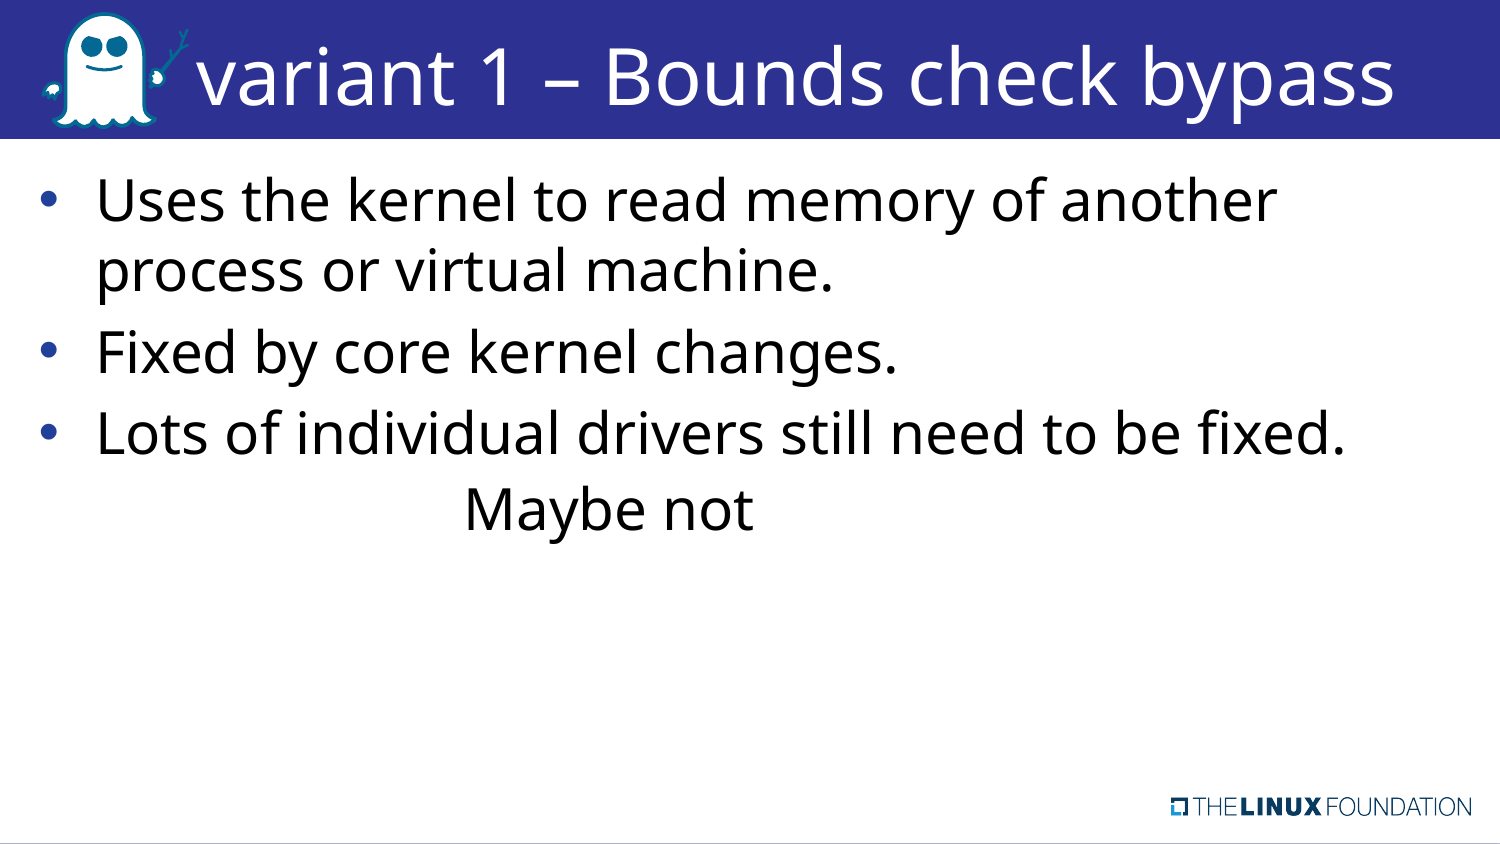

# variant 1 – Bounds check bypass
Uses the kernel to read memory of another process or virtual machine.
Fixed by core kernel changes.
Lots of individual drivers still need to be fixed.
Maybe not